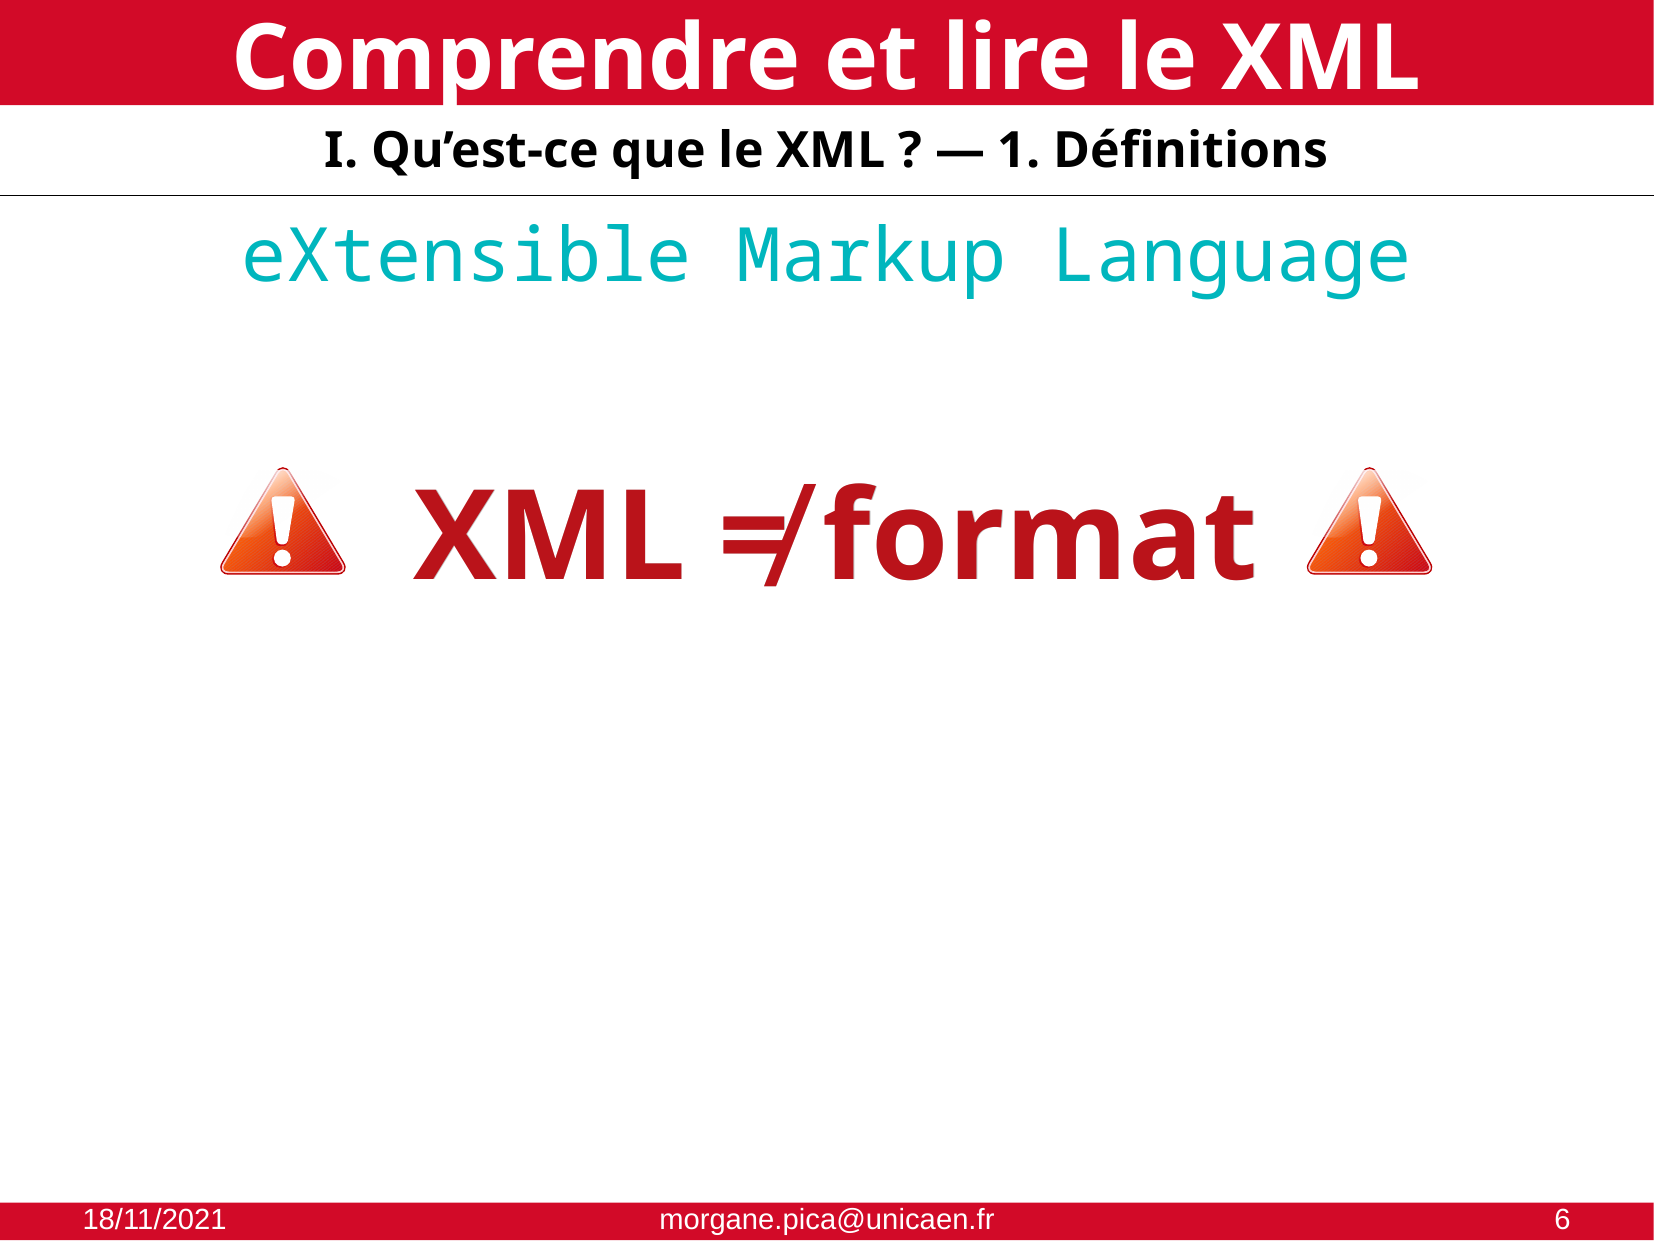

# Comprendre et lire le XML
I. Qu’est-ce que le XML ? — 1. Définitions
eXtensible Markup Language
XML ≠ format
18/11/2021
morgane.pica@unicaen.fr
6